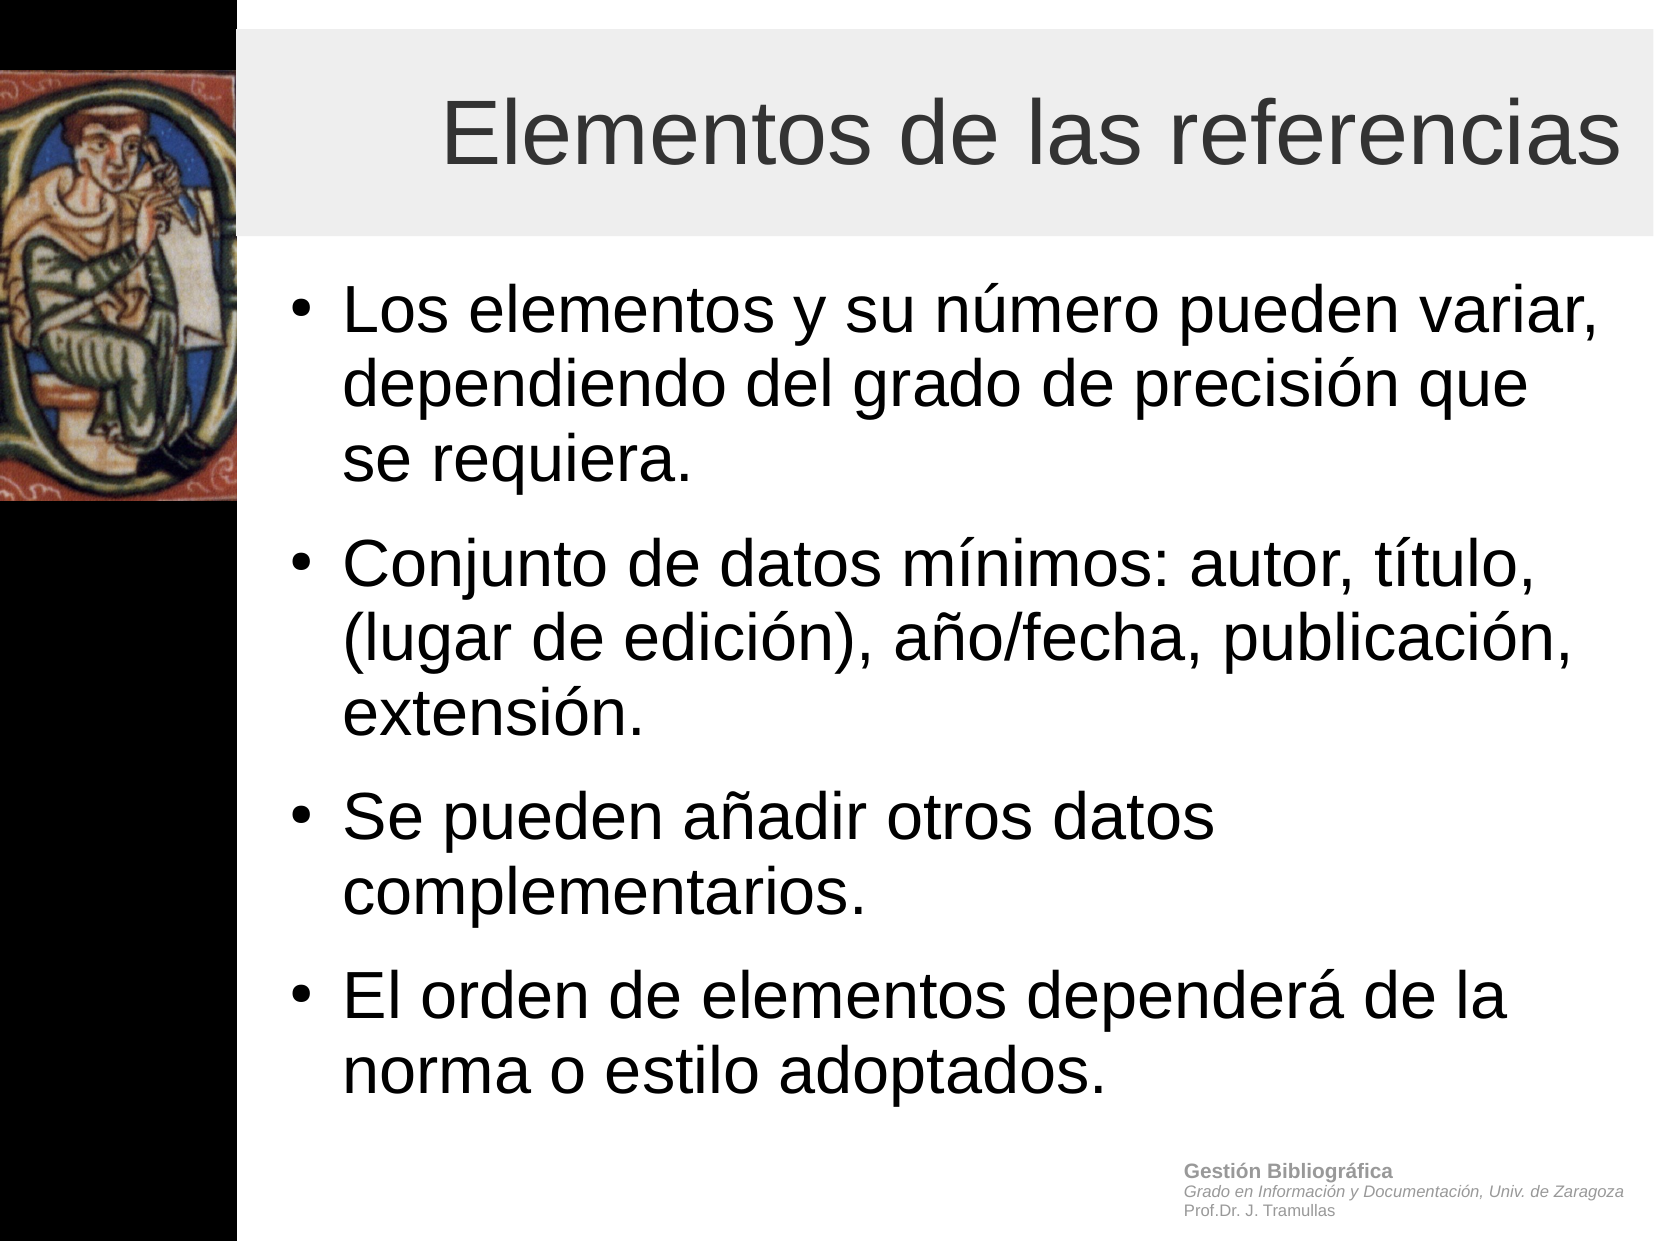

# Elementos de las referencias
Los elementos y su número pueden variar, dependiendo del grado de precisión que se requiera.
Conjunto de datos mínimos: autor, título, (lugar de edición), año/fecha, publicación, extensión.
Se pueden añadir otros datos complementarios.
El orden de elementos dependerá de la norma o estilo adoptados.